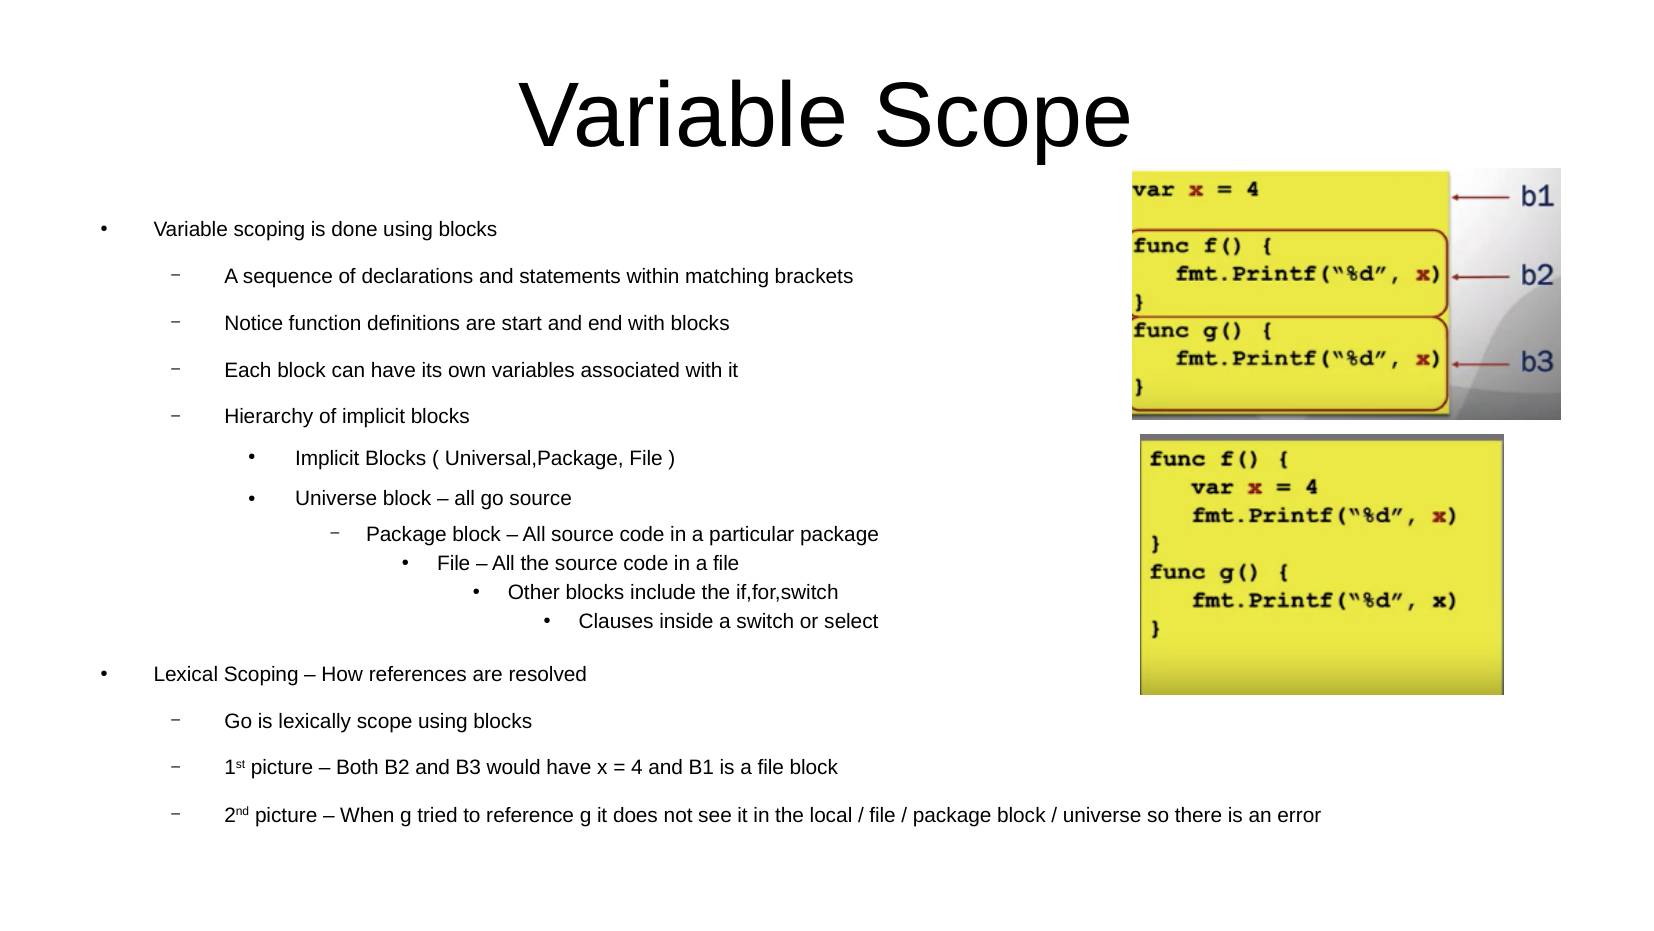

# Variable Scope
Variable scoping is done using blocks
A sequence of declarations and statements within matching brackets
Notice function definitions are start and end with blocks
Each block can have its own variables associated with it
Hierarchy of implicit blocks
Implicit Blocks ( Universal,Package, File )
Universe block – all go source
Package block – All source code in a particular package
File – All the source code in a file
Other blocks include the if,for,switch
Clauses inside a switch or select
Lexical Scoping – How references are resolved
Go is lexically scope using blocks
1st picture – Both B2 and B3 would have x = 4 and B1 is a file block
2nd picture – When g tried to reference g it does not see it in the local / file / package block / universe so there is an error